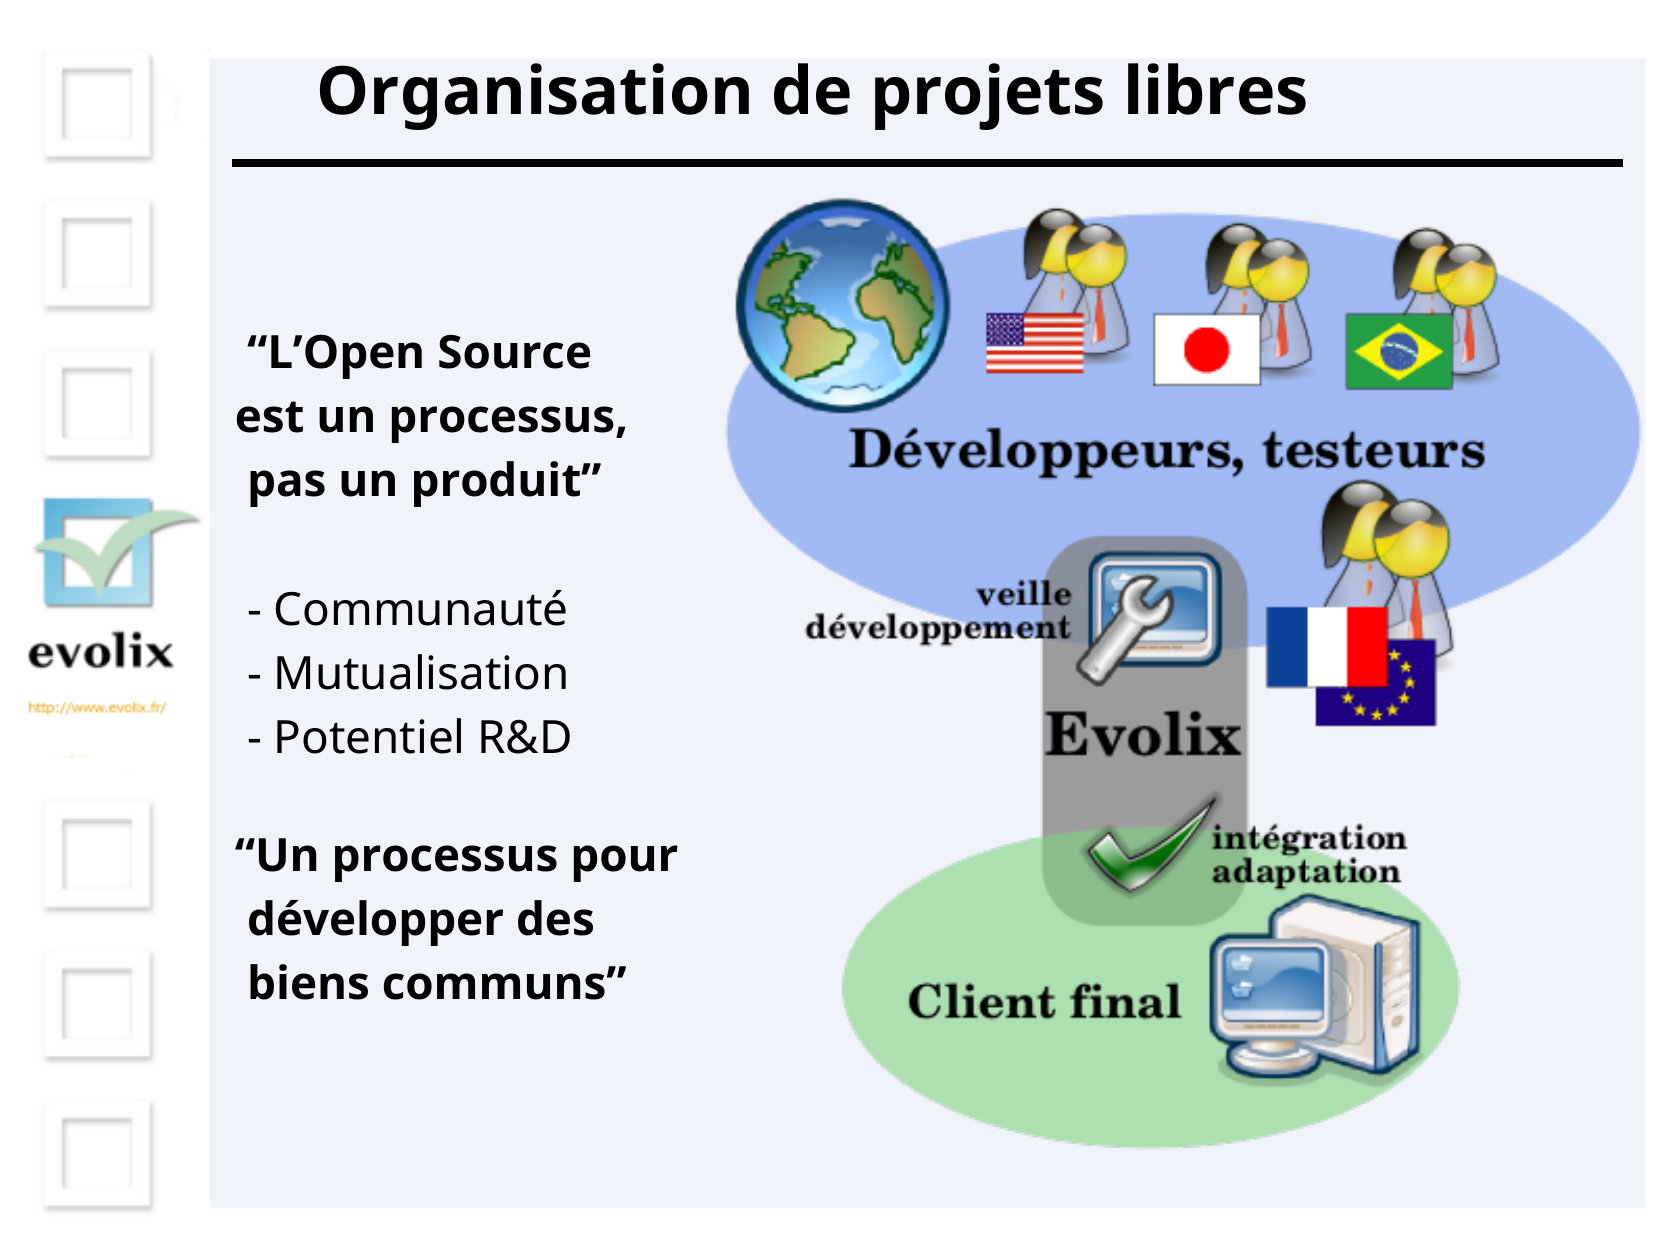

# Organisation de projets libres
 “L’Open Source
est un processus,
 pas un produit”
 - Communauté
 - Mutualisation
 - Potentiel R&D
“Un processus pour
 développer des
 biens communs”